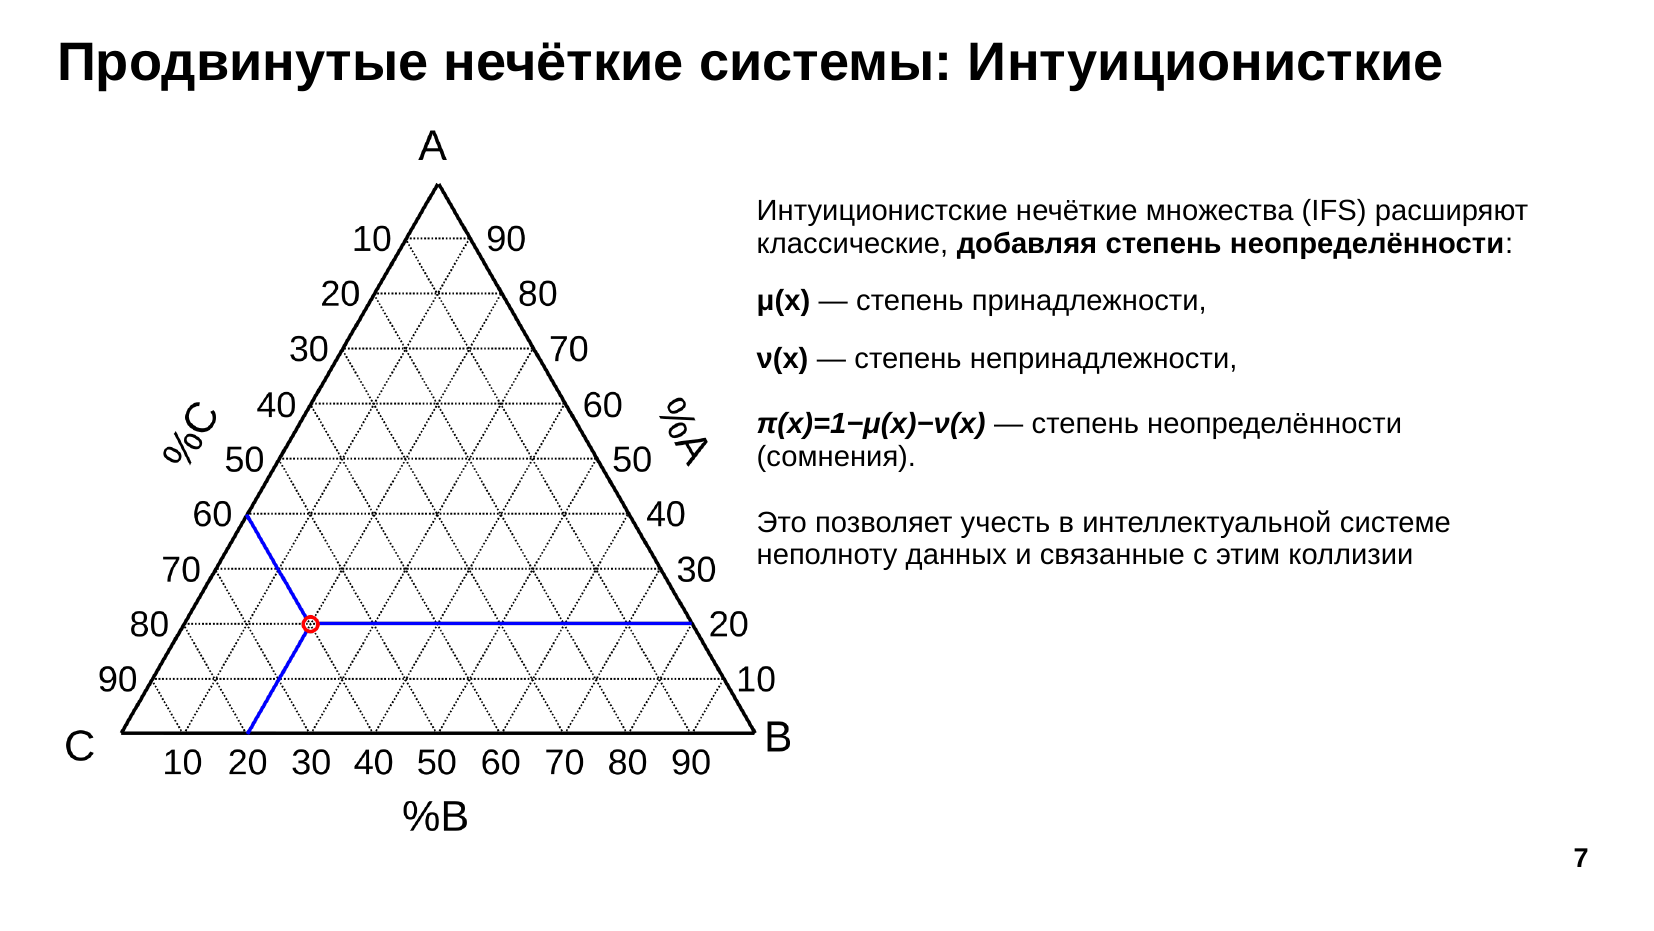

# Продвинутые нечёткие системы: Интуиционисткие
Интуиционистские нечёткие множества (IFS) расширяют классические, добавляя степень неопределённости:
μ(x) — степень принадлежности,
ν(x) — степень непринадлежности,
π(x)=1−μ(x)−ν(x) — степень неопределённости (сомнения).
Это позволяет учесть в интеллектуальной системе неполноту данных и связанные с этим коллизии
7